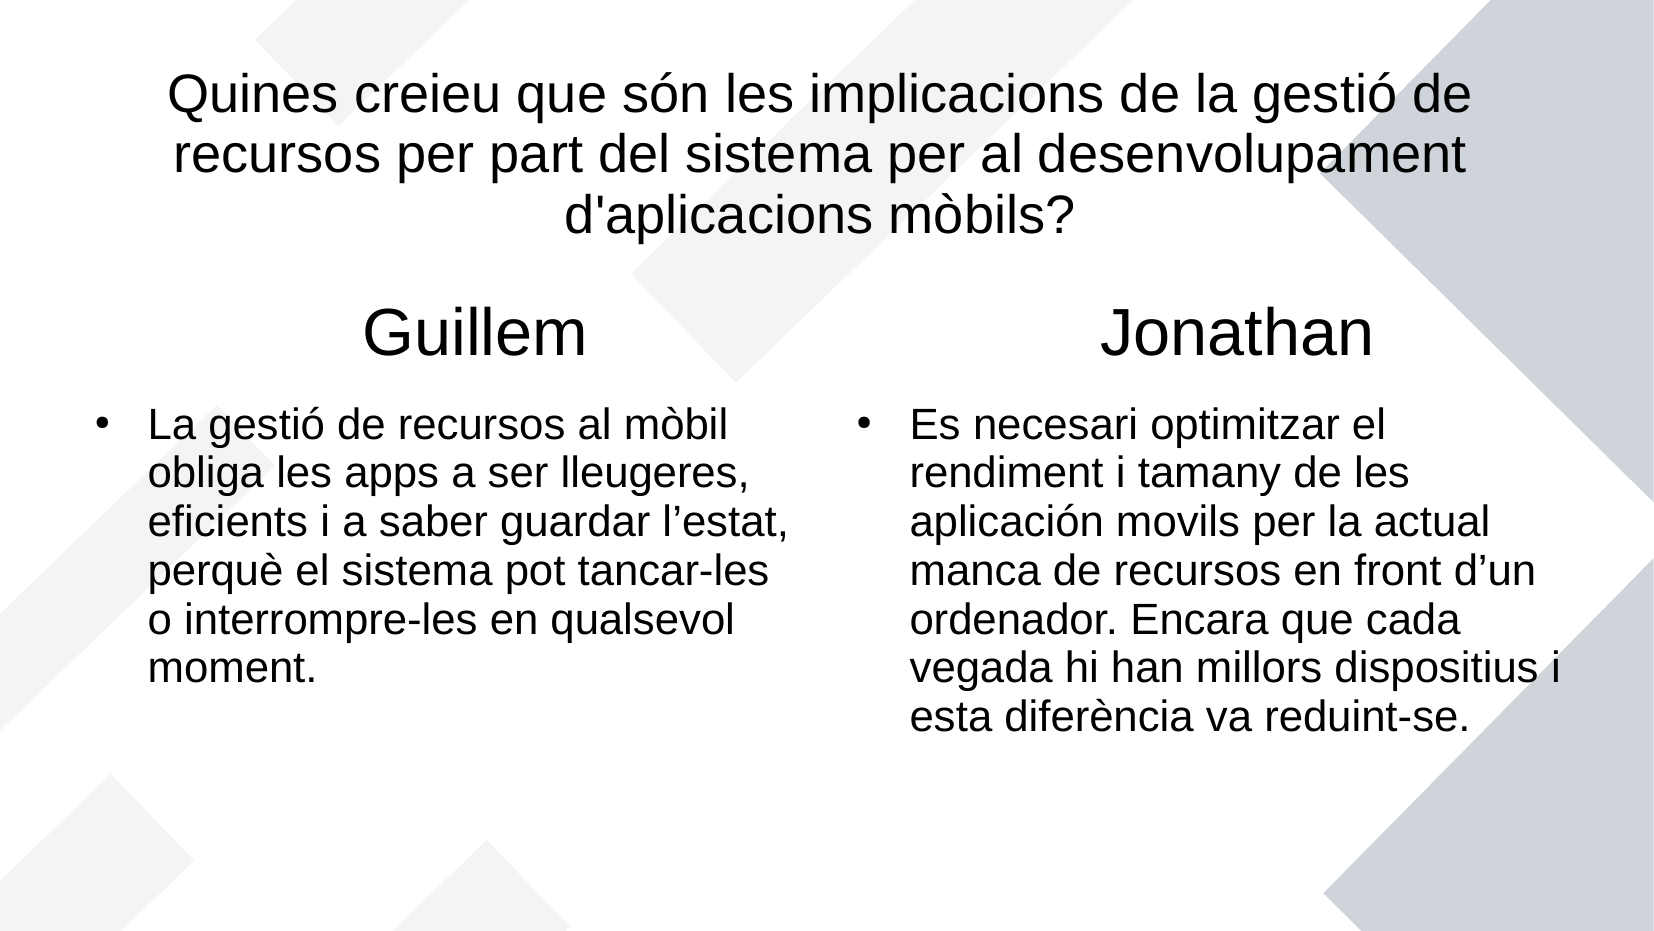

# Quines creieu que són les implicacions de la gestió de recursos per part del sistema per al desenvolupament d'aplicacions mòbils?
Guillem
La gestió de recursos al mòbil obliga les apps a ser lleugeres, eficients i a saber guardar l’estat, perquè el sistema pot tancar-les o interrompre-les en qualsevol moment.
Jonathan
Es necesari optimitzar el rendiment i tamany de les aplicación movils per la actual manca de recursos en front d’un ordenador. Encara que cada vegada hi han millors dispositius i esta diferència va reduint-se.